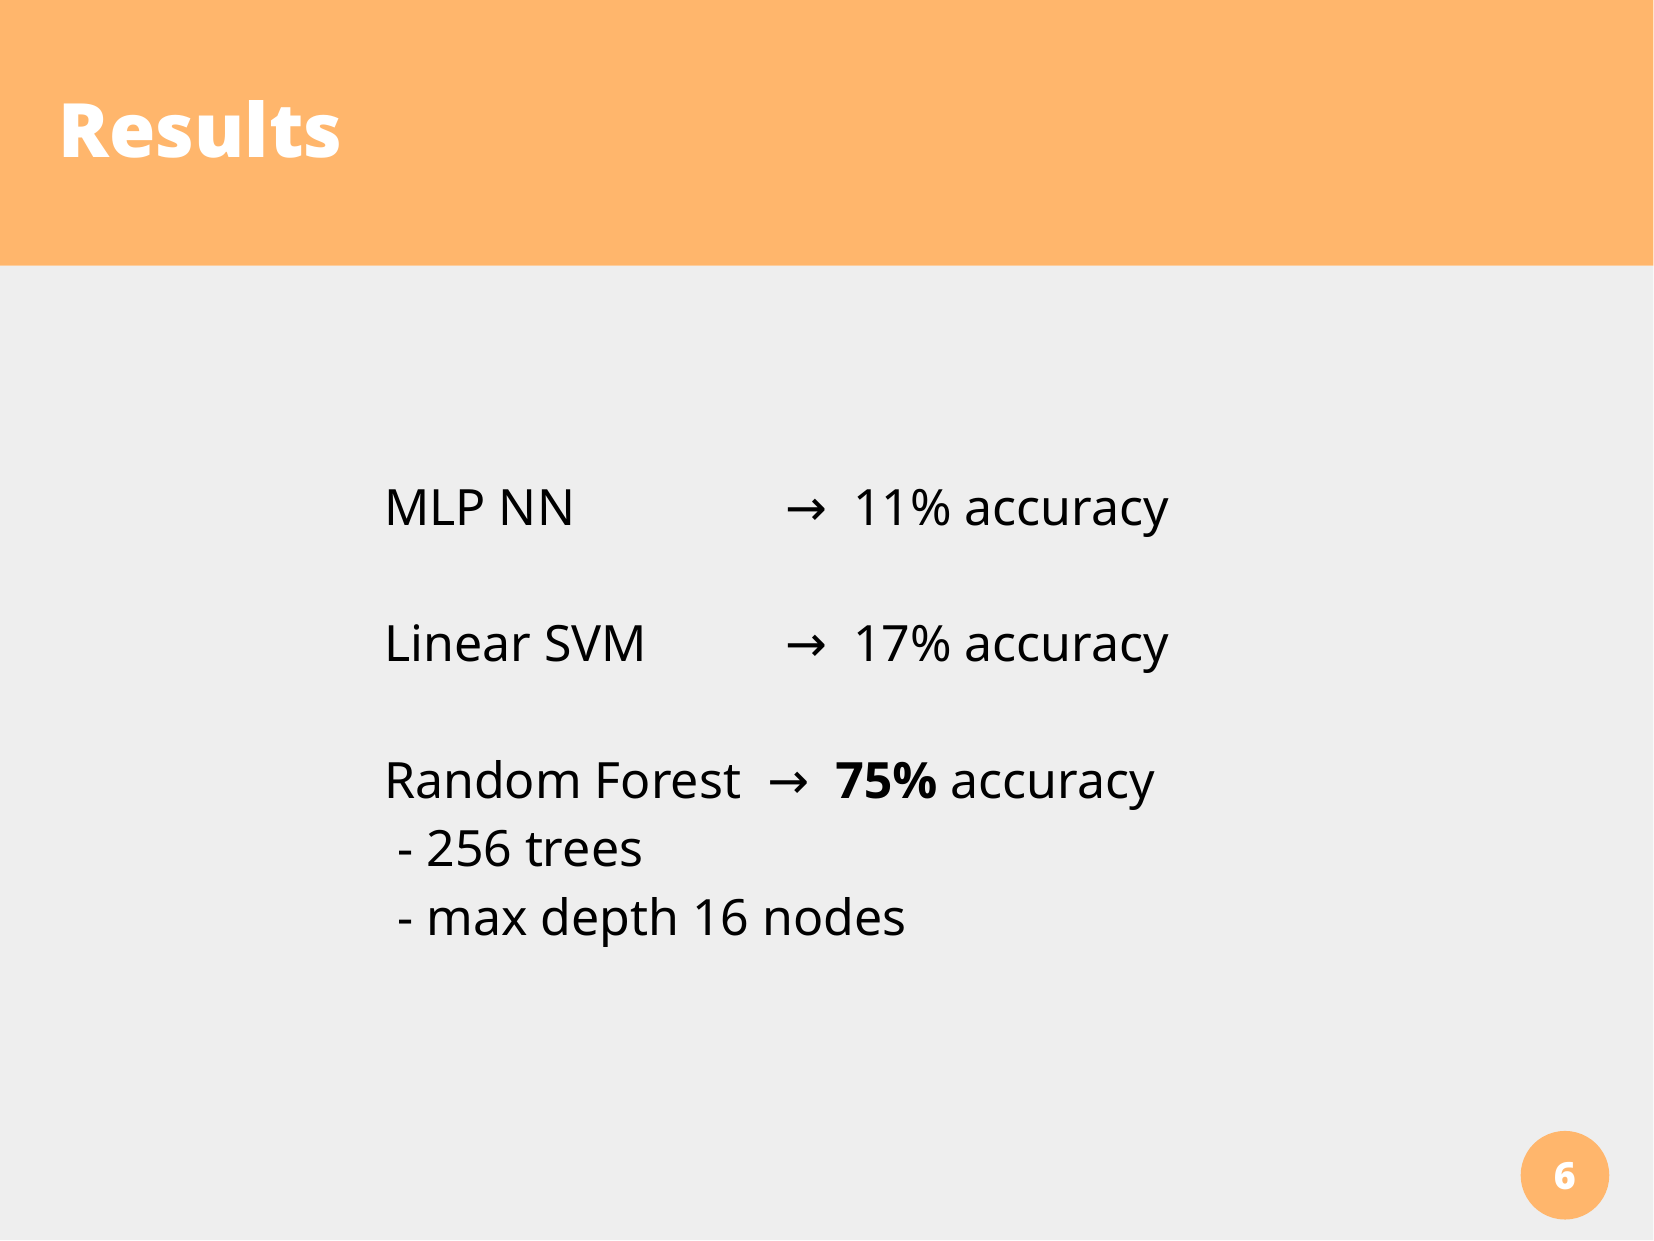

# Results
MLP NN 			 → 11% accuracy
Linear SVM 		 → 17% accuracy
Random Forest → 75% accuracy
 - 256 trees
 - max depth 16 nodes
6